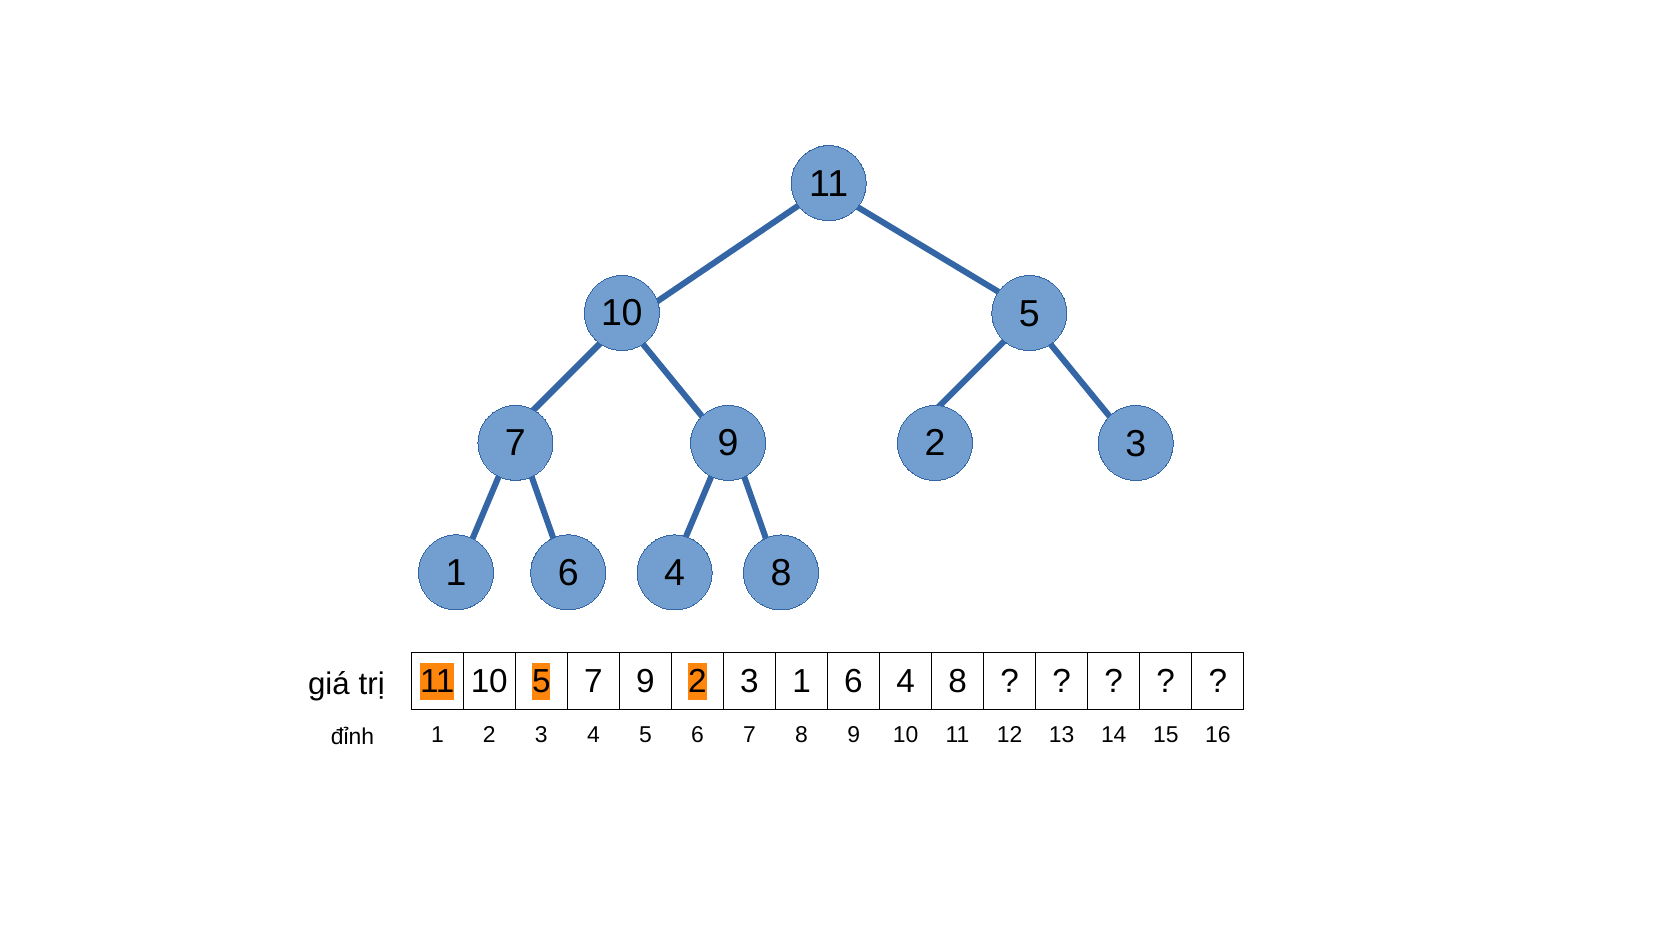

11
10
5
7
9
2
3
1
6
4
8
giá trị
| 11 | 10 | 5 | 7 | 9 | 2 | 3 | 1 | 6 | 4 | 8 | ? | ? | ? | ? | ? |
| --- | --- | --- | --- | --- | --- | --- | --- | --- | --- | --- | --- | --- | --- | --- | --- |
đỉnh
| 1 | 2 | 3 | 4 | 5 | 6 | 7 | 8 | 9 | 10 | 11 | 12 | 13 | 14 | 15 | 16 |
| --- | --- | --- | --- | --- | --- | --- | --- | --- | --- | --- | --- | --- | --- | --- | --- |